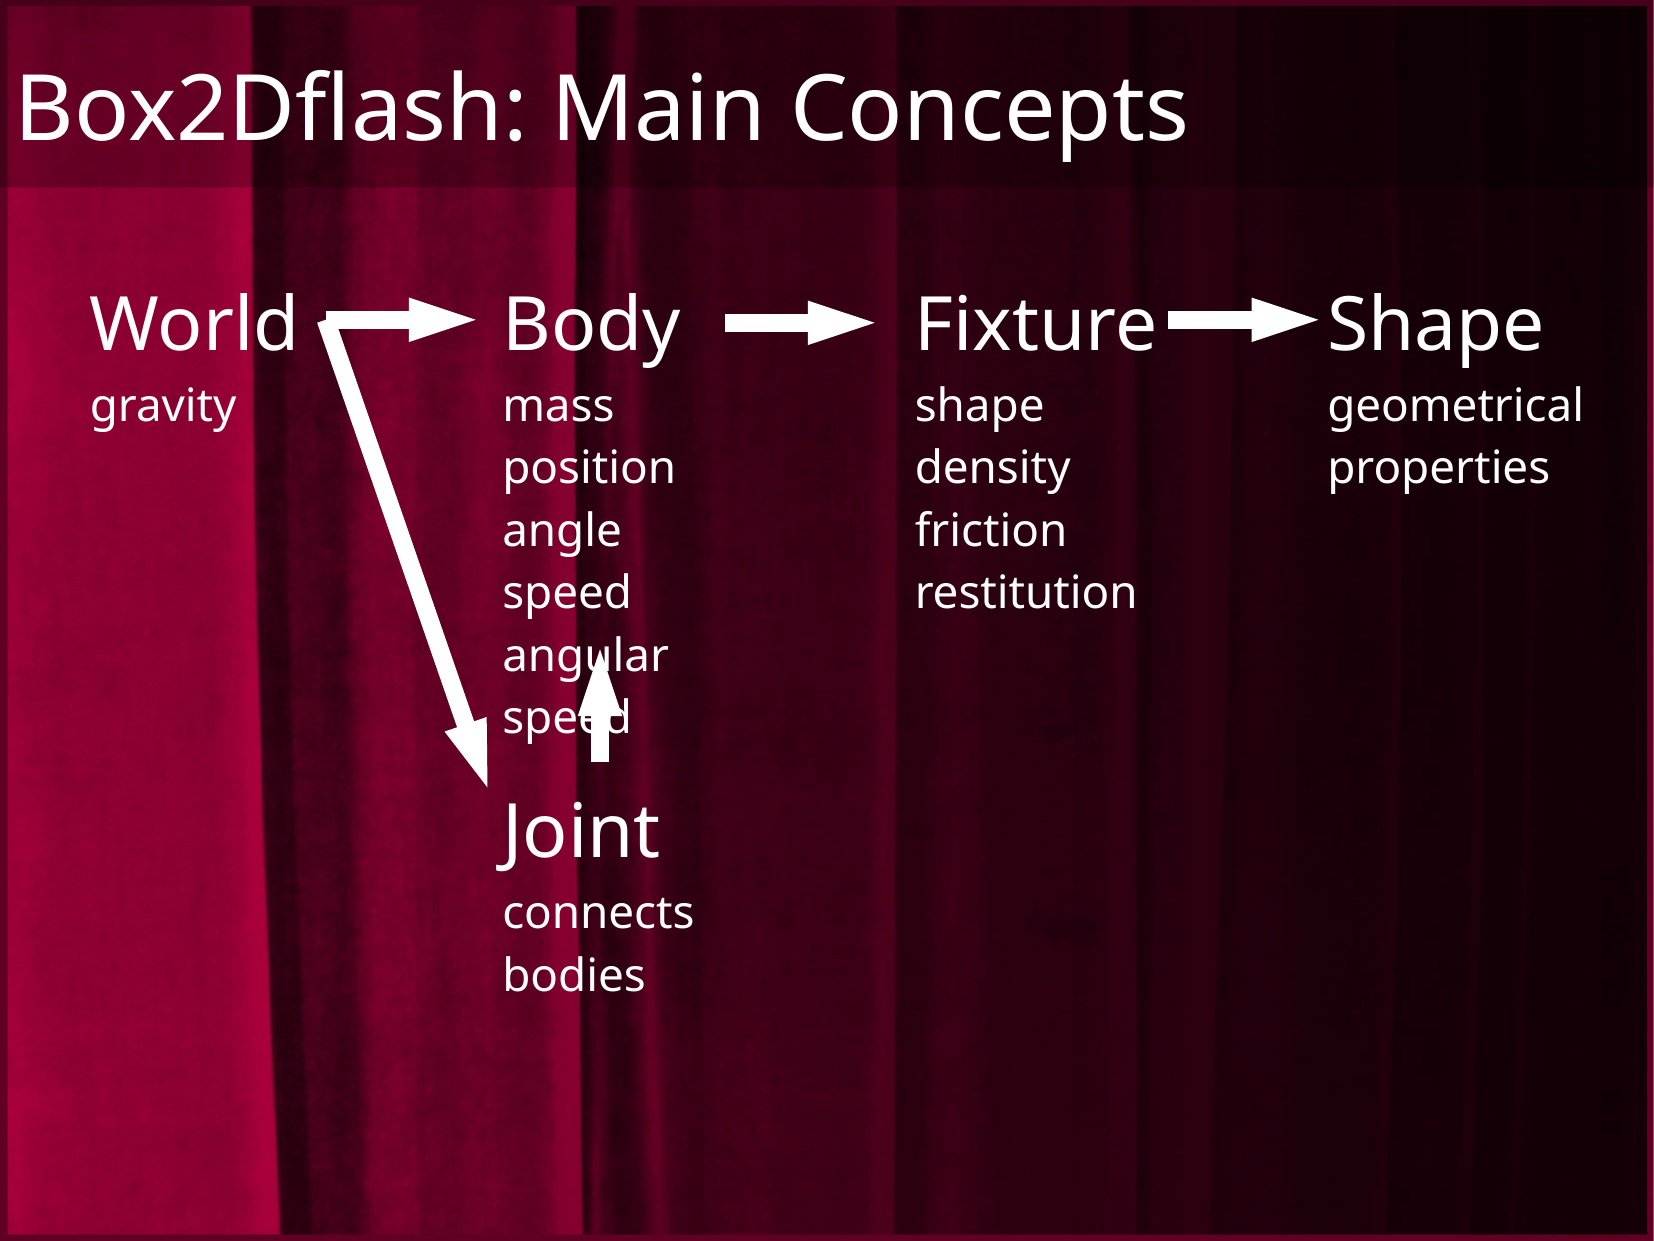

Box2Dflash: Main Concepts
World
gravity
Body
mass
position
angle
speed
angular speed
Fixture
shape
density
friction
restitution
Shape
geometrical
properties
Joint
connects bodies